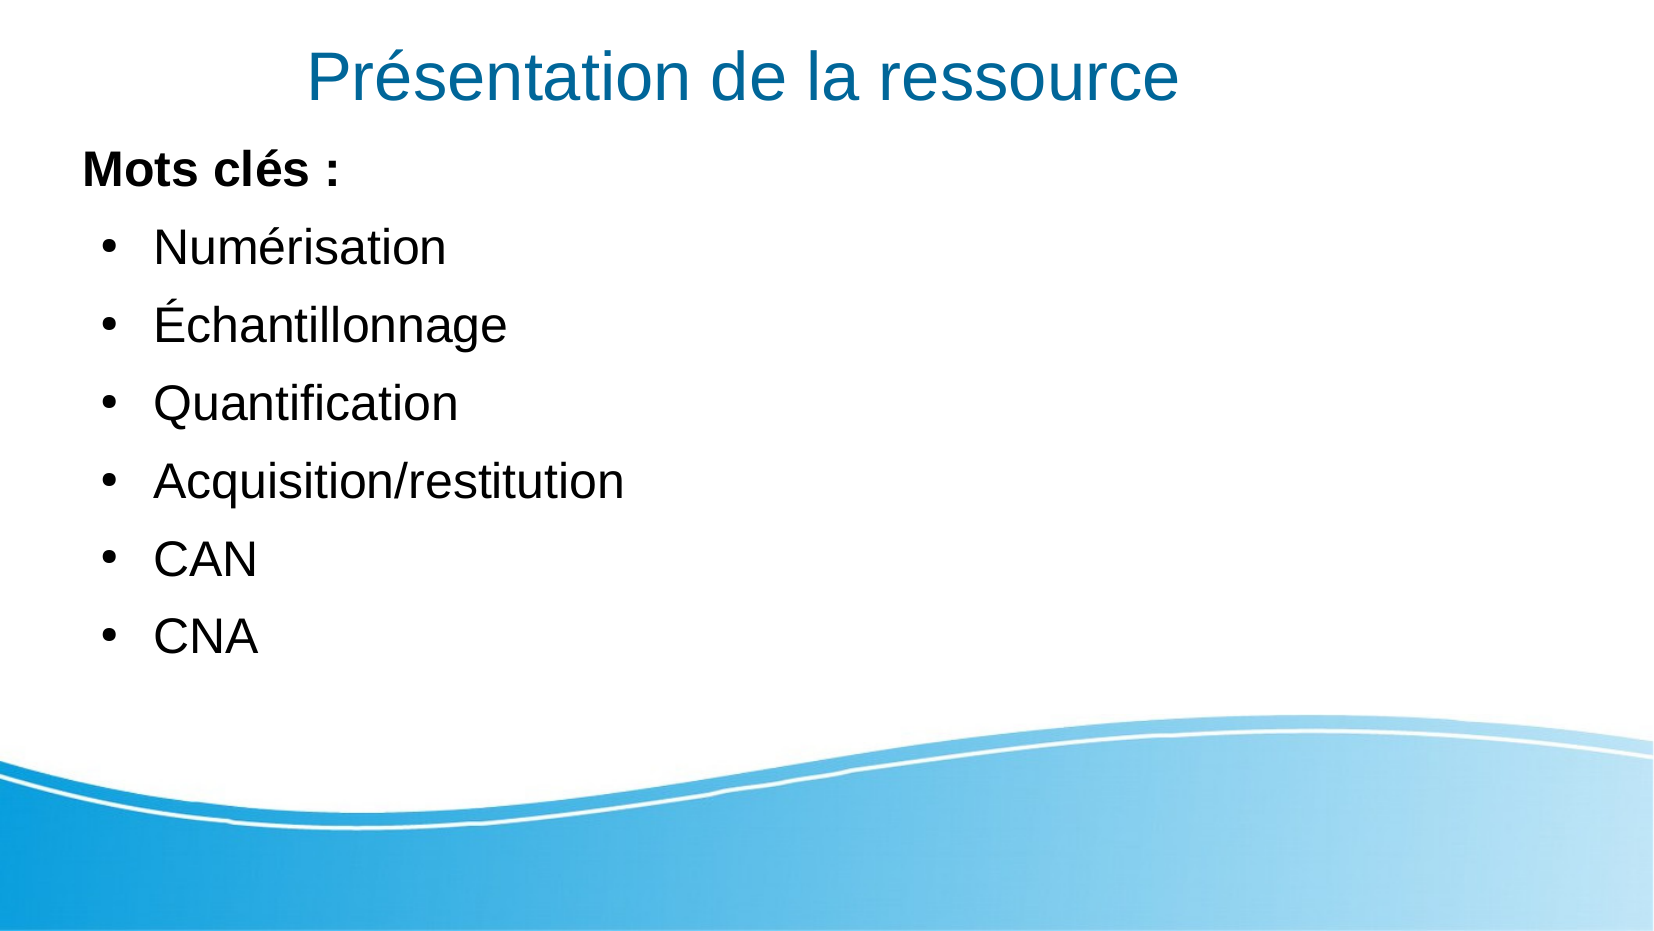

# Présentation de la ressource
Mots clés :
Numérisation
Échantillonnage
Quantification
Acquisition/restitution
CAN
CNA